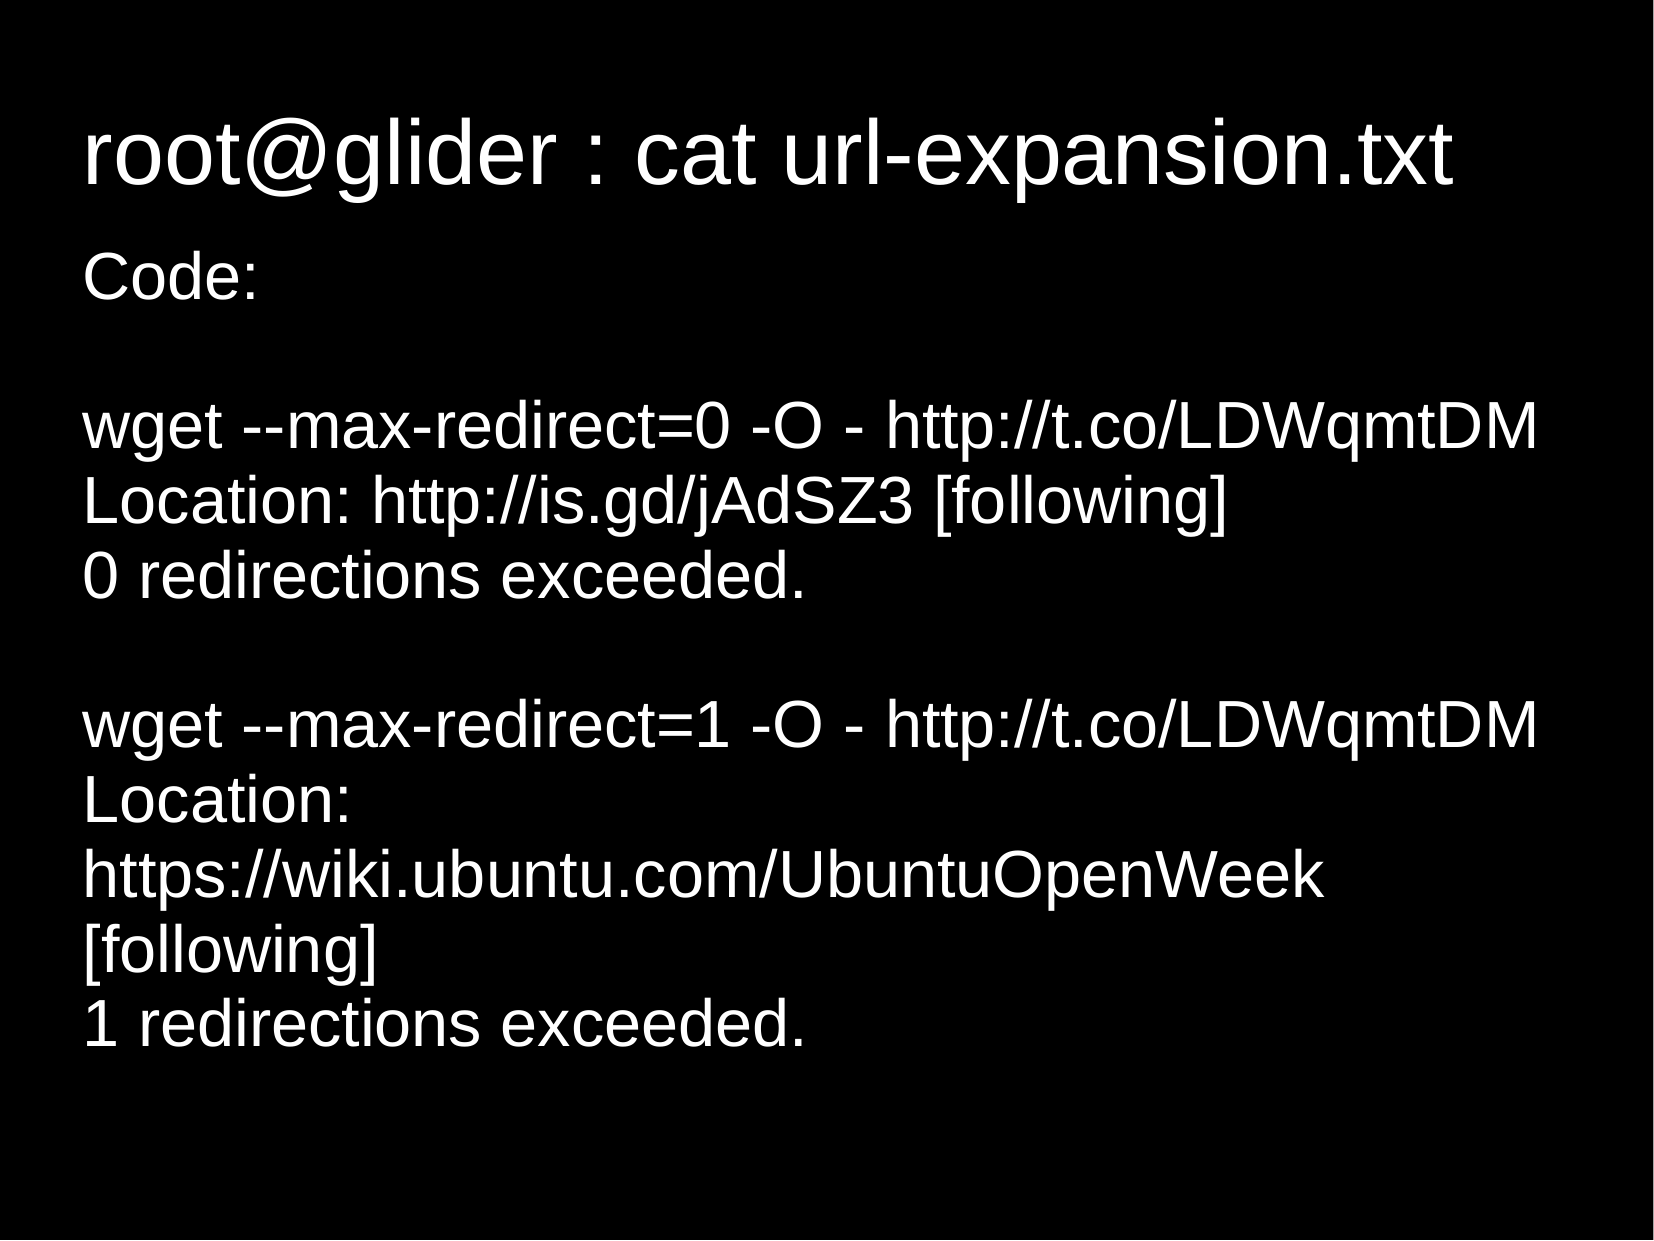

# root@glider : cat url-expansion.txt
Code:
wget --max-redirect=0 -O - http://t.co/LDWqmtDM
Location: http://is.gd/jAdSZ3 [following]
0 redirections exceeded.
wget --max-redirect=1 -O - http://t.co/LDWqmtDM
Location: https://wiki.ubuntu.com/UbuntuOpenWeek [following]
1 redirections exceeded.